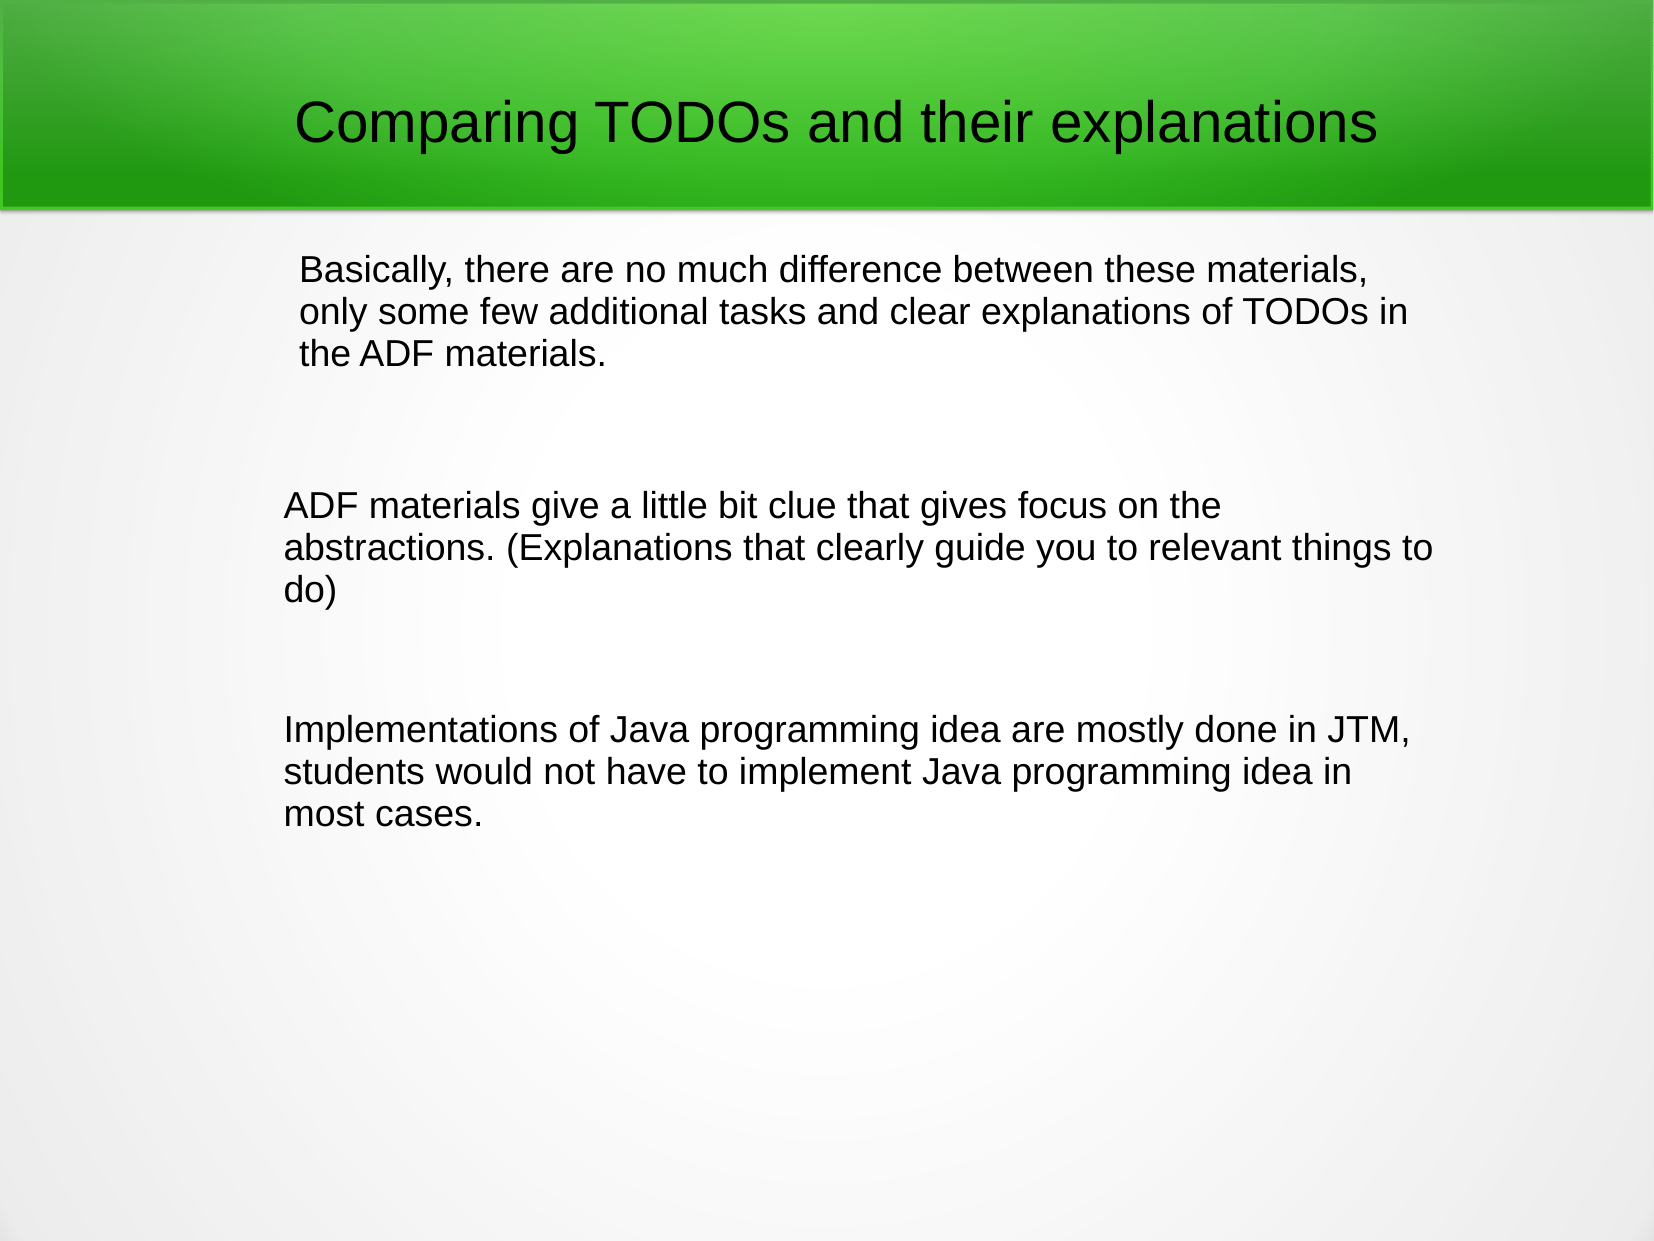

# Comparing TODOs and their explanations
Basically, there are no much difference between these materials, only some few additional tasks and clear explanations of TODOs in the ADF materials.
ADF materials give a little bit clue that gives focus on the abstractions. (Explanations that clearly guide you to relevant things to do)
Implementations of Java programming idea are mostly done in JTM, students would not have to implement Java programming idea in most cases.